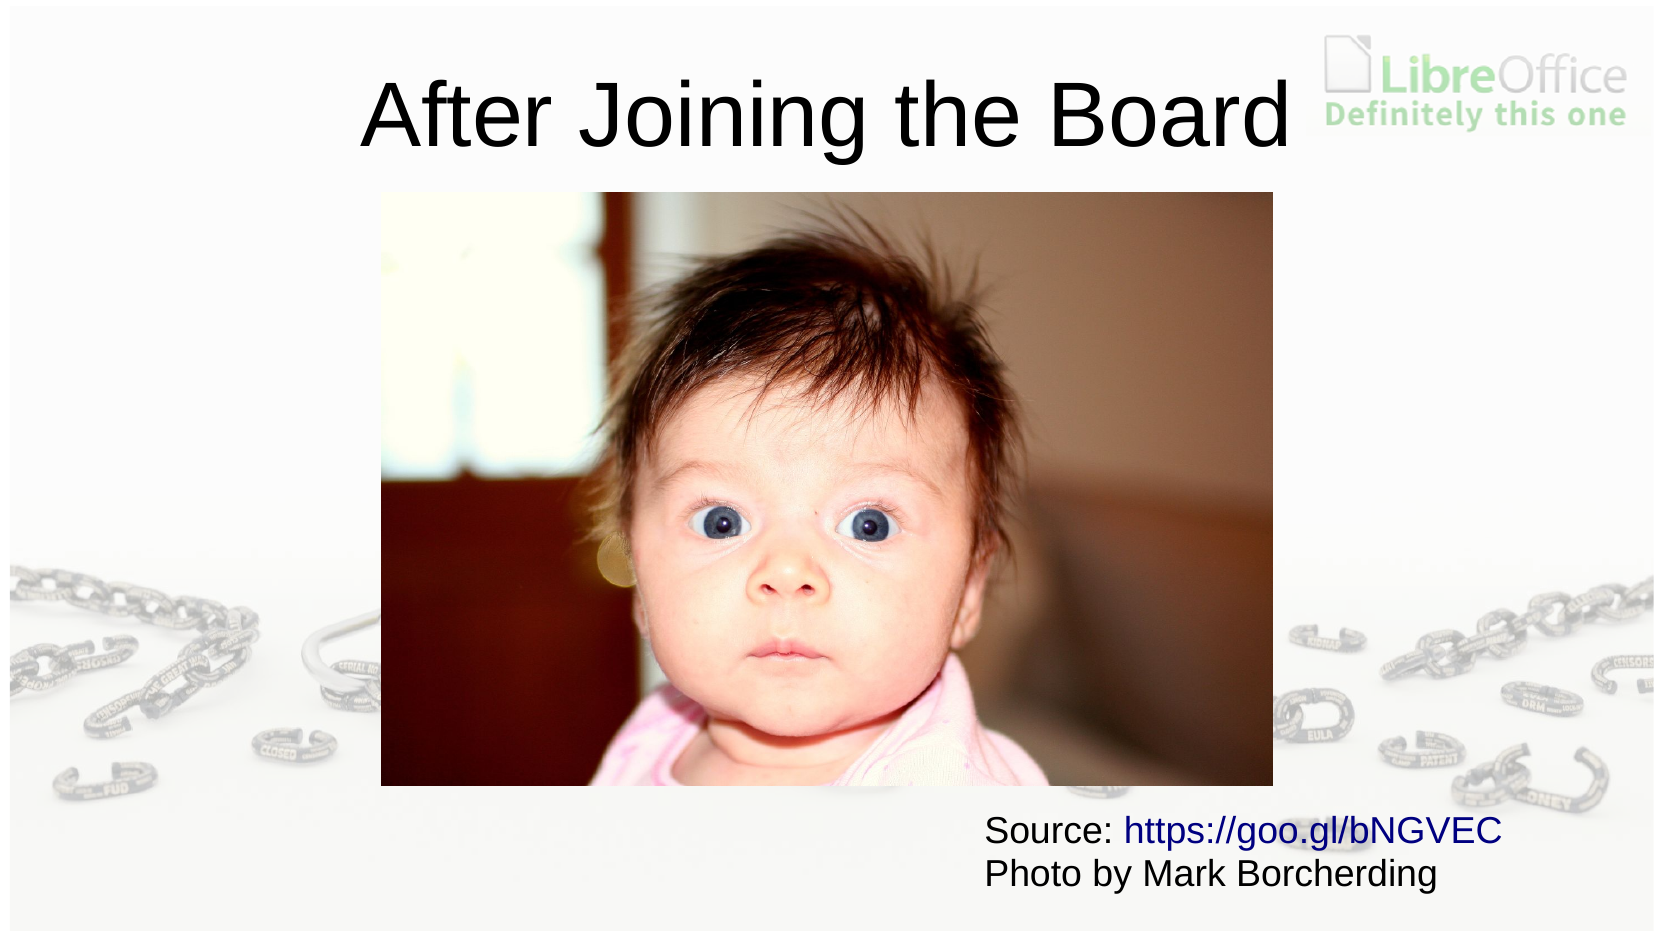

# After Joining the Board
Source: https://goo.gl/bNGVEC
Photo by Mark Borcherding